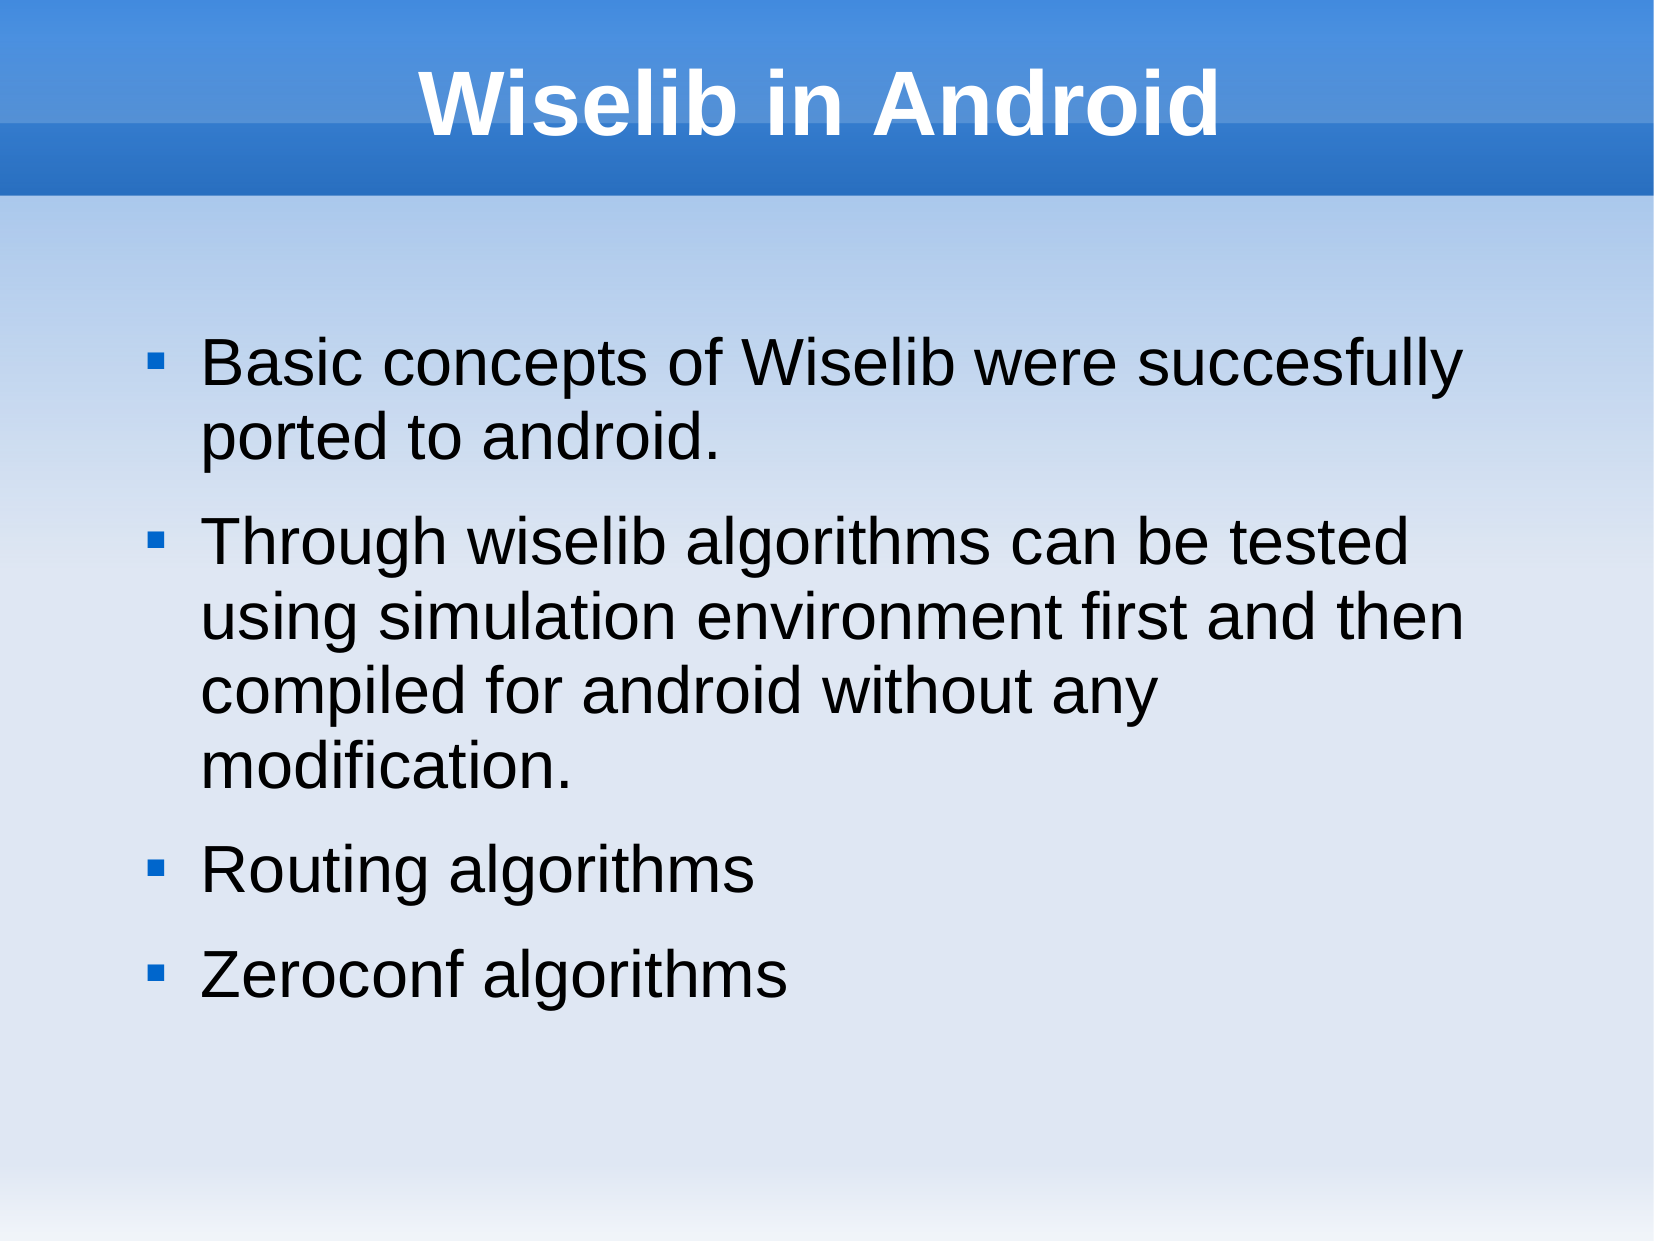

# Wiselib in Android
Basic concepts of Wiselib were succesfully ported to android.
Through wiselib algorithms can be tested using simulation environment first and then compiled for android without any modification.
Routing algorithms
Zeroconf algorithms